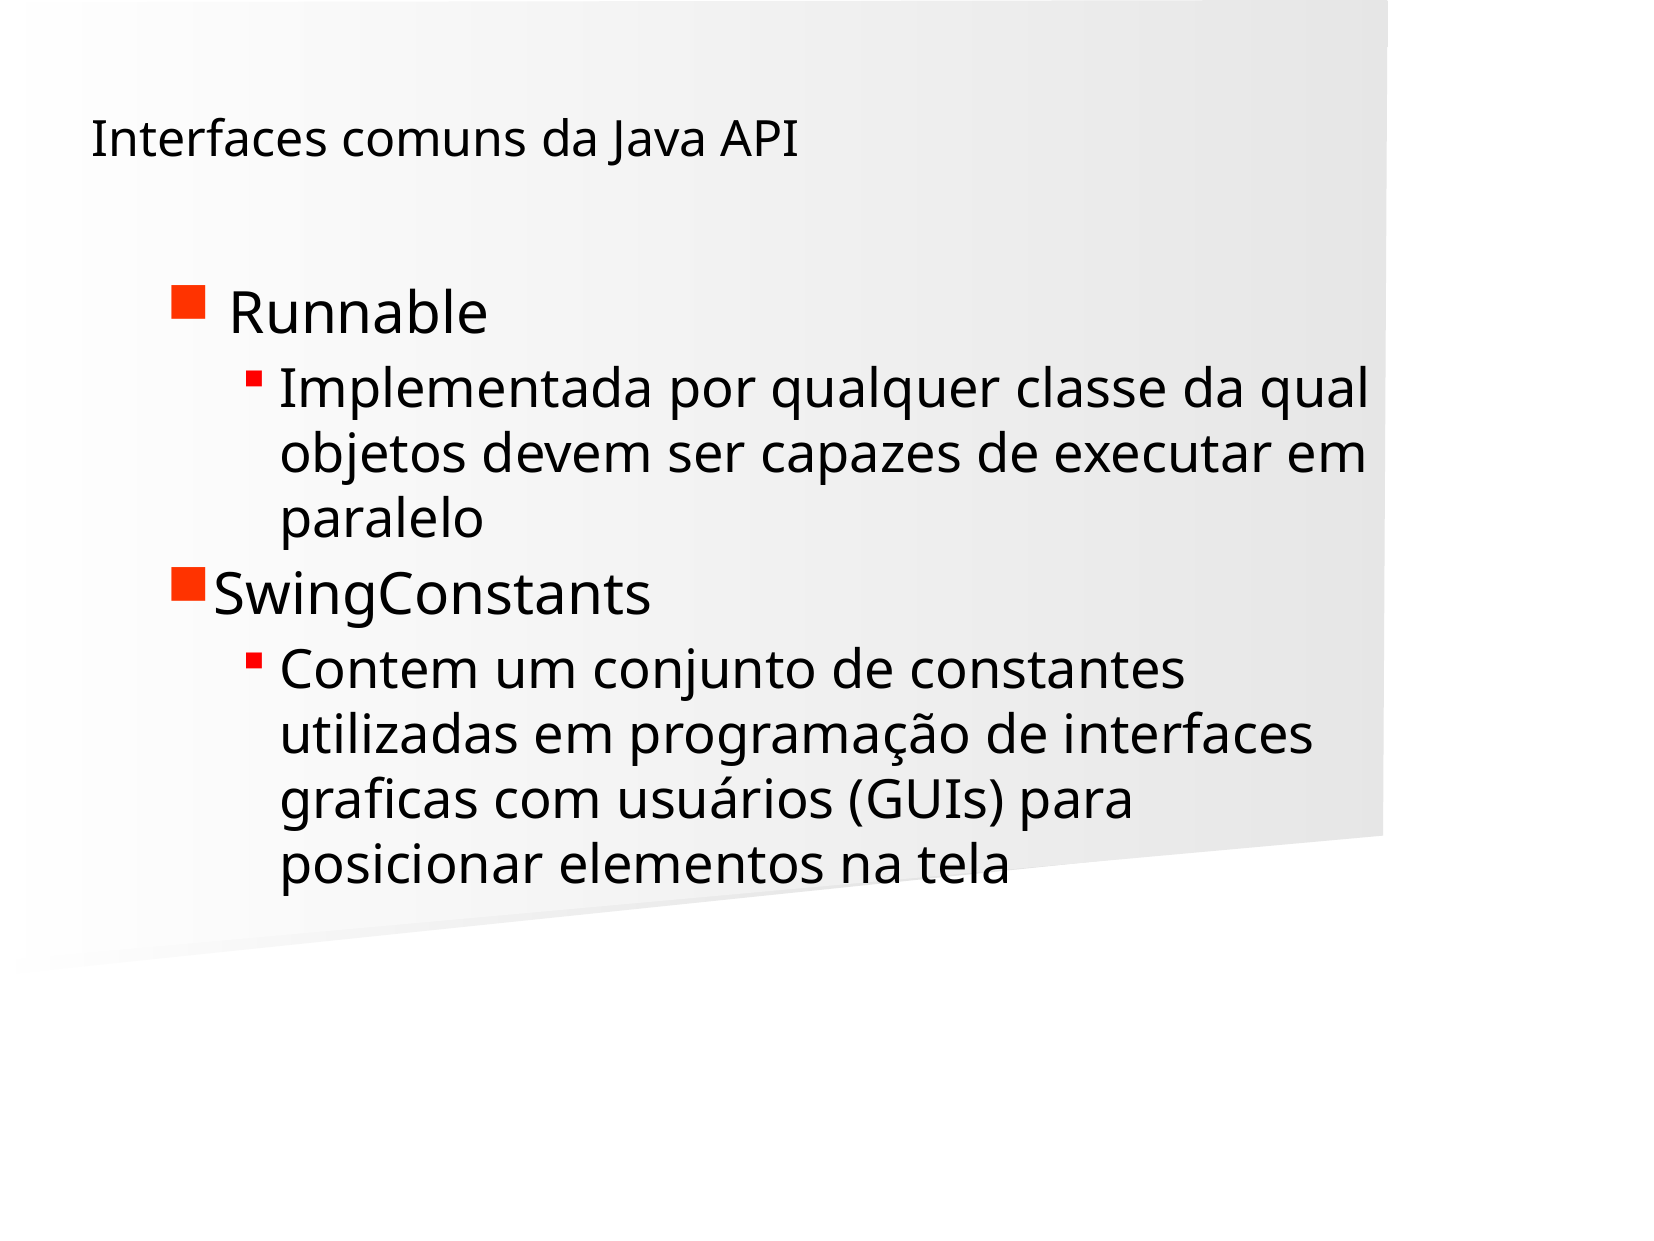

# Interfaces comuns da Java API
 Runnable
Implementada por qualquer classe da qual objetos devem ser capazes de executar em paralelo
SwingConstants
Contem um conjunto de constantes utilizadas em programação de interfaces graficas com usuários (GUIs) para posicionar elementos na tela